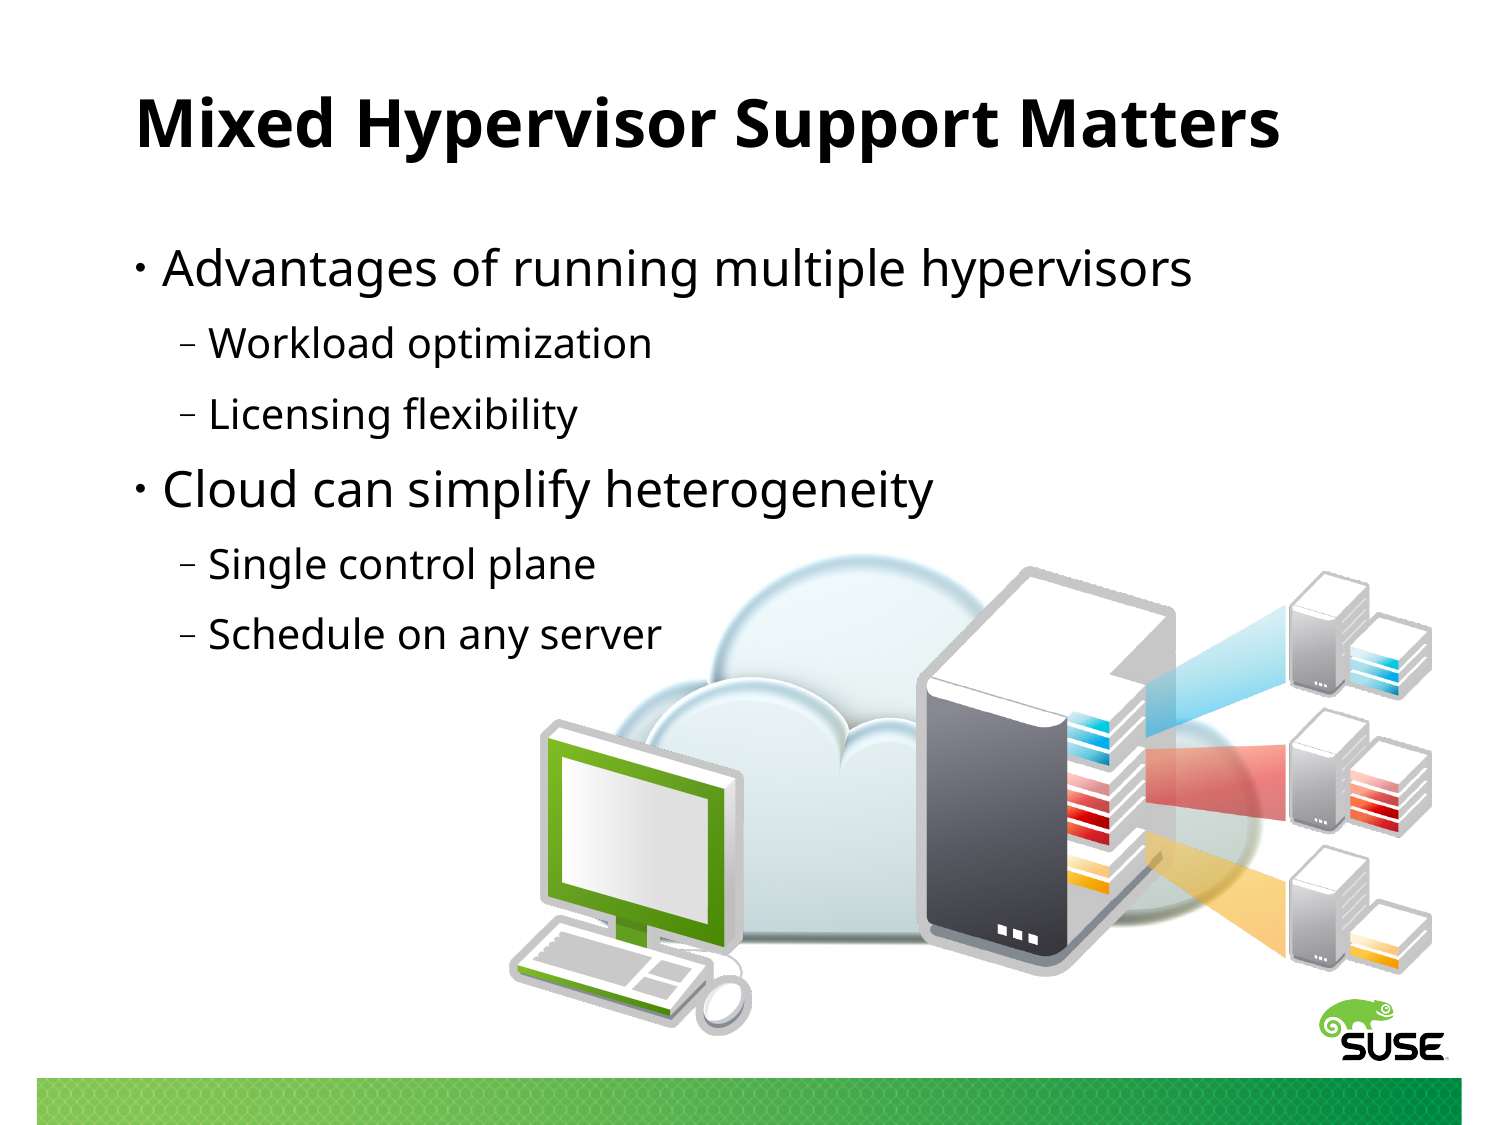

# Mixed Hypervisor Support Matters
Advantages of running multiple hypervisors
Workload optimization
Licensing flexibility
Cloud can simplify heterogeneity
Single control plane
Schedule on any server